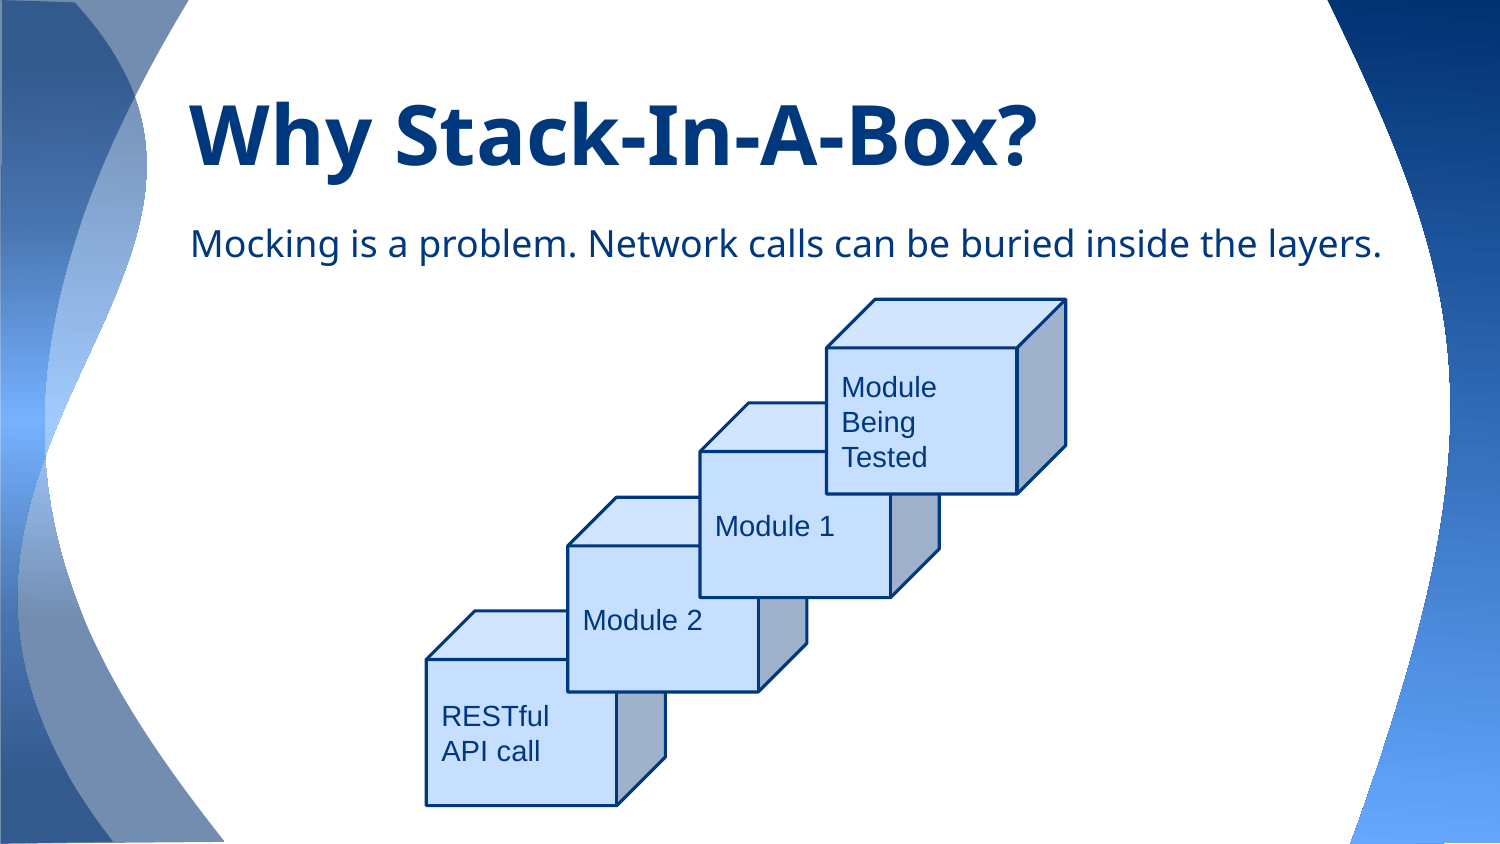

Why Stack-In-A-Box?
# Mocking is a problem. Network calls can be buried inside the layers.
Module Being Tested
Module 1
Module 2
RESTful API call